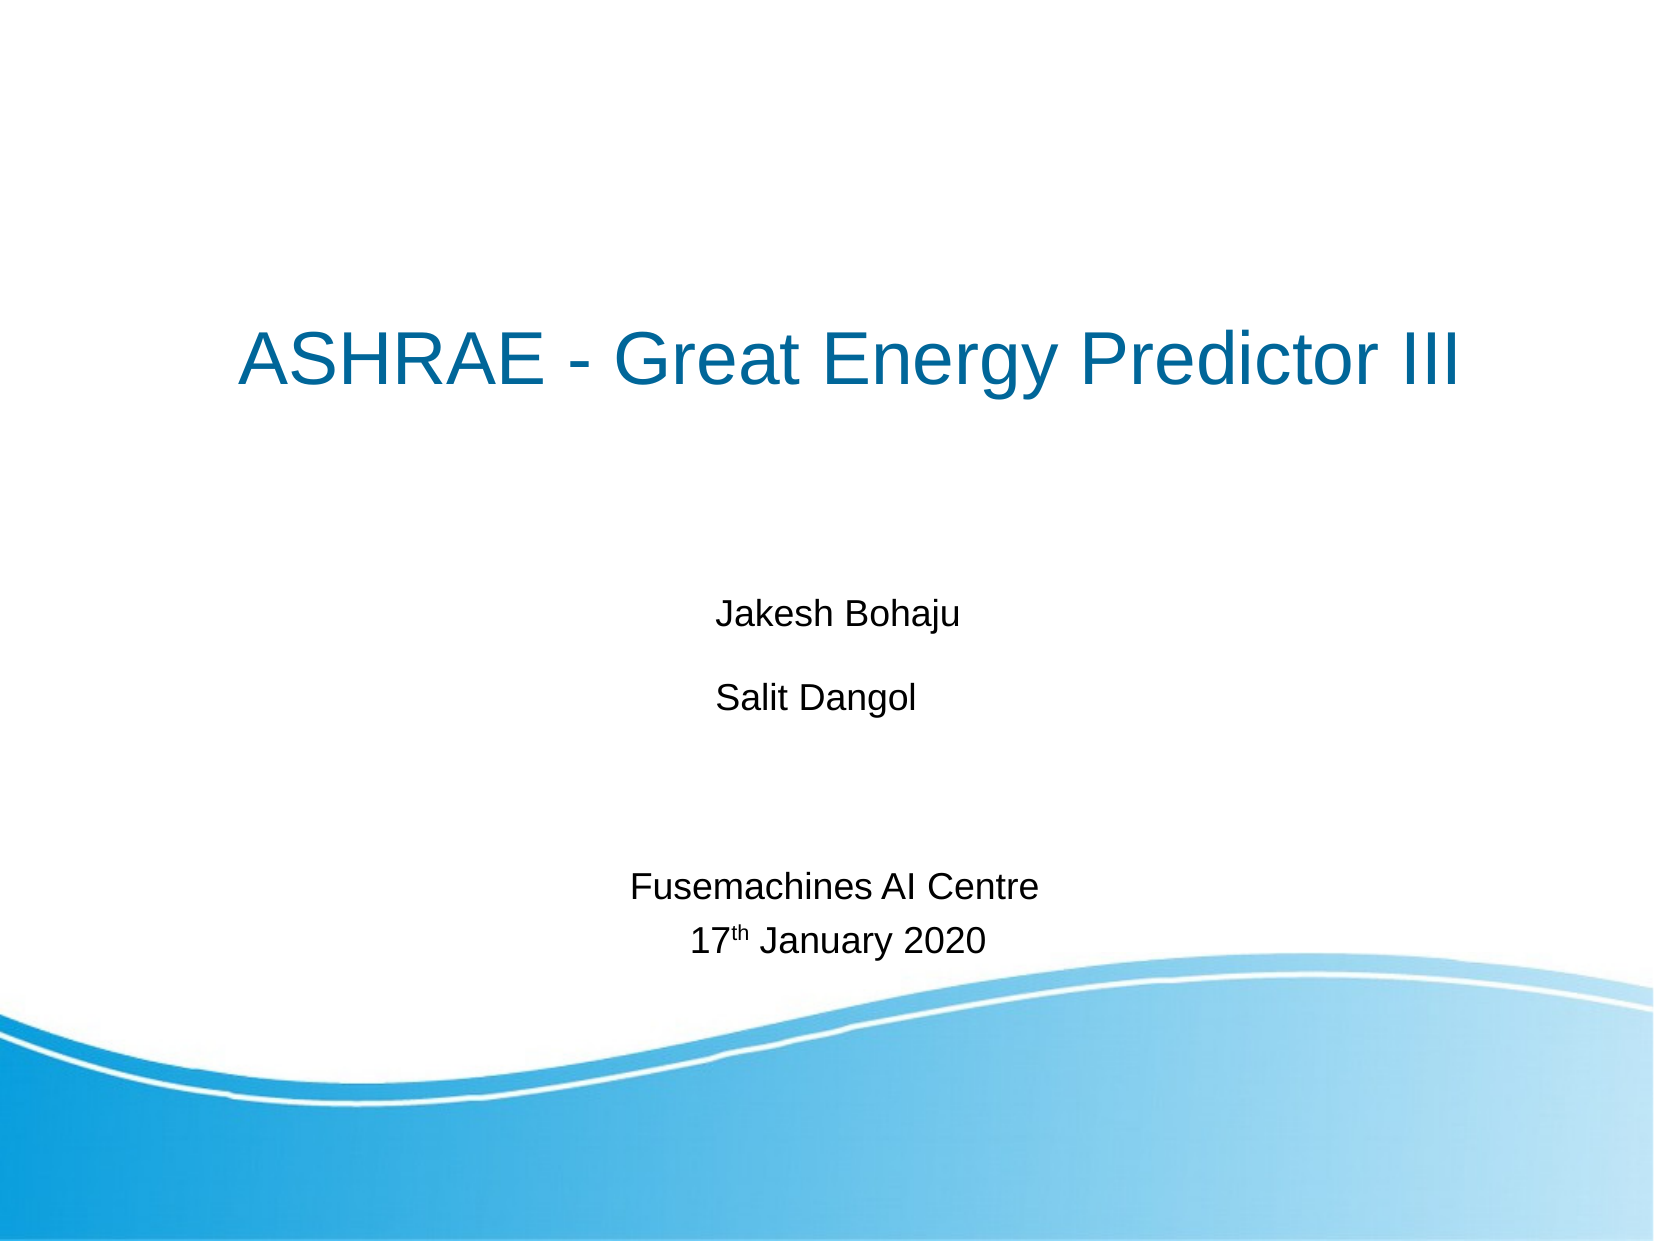

# ASHRAE - Great Energy Predictor III
Jakesh Bohaju
Salit Dangol
Fusemachines AI Centre
17th January 2020